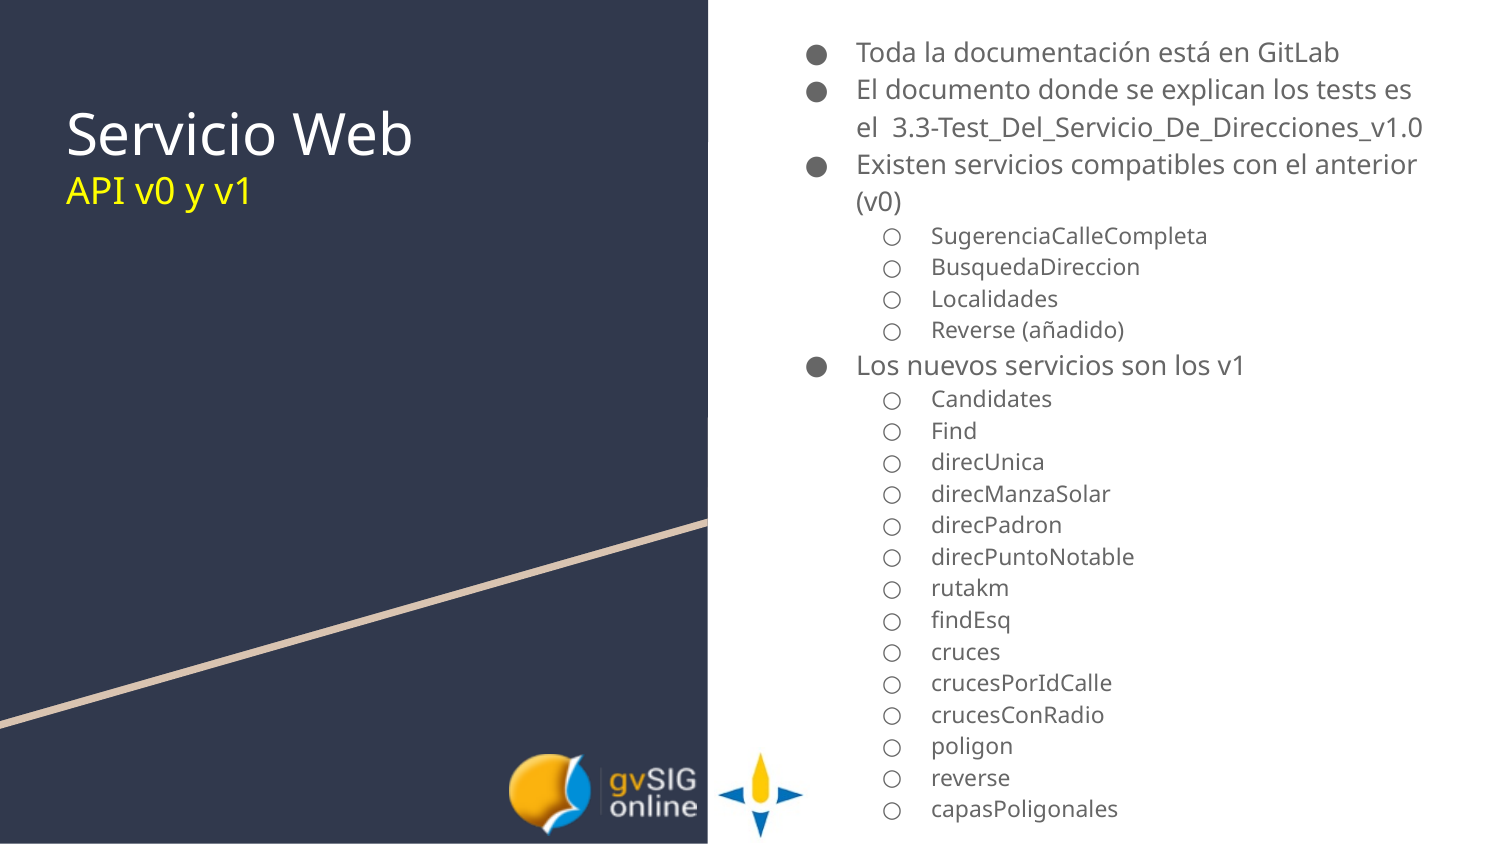

Toda la documentación está en GitLab
El documento donde se explican los tests es el 3.3-Test_Del_Servicio_De_Direcciones_v1.0
Existen servicios compatibles con el anterior (v0)
SugerenciaCalleCompleta
BusquedaDireccion
Localidades
Reverse (añadido)
Los nuevos servicios son los v1
Candidates
Find
direcUnica
direcManzaSolar
direcPadron
direcPuntoNotable
rutakm
findEsq
cruces
crucesPorIdCalle
crucesConRadio
poligon
reverse
capasPoligonales
# Servicio Web API v0 y v1